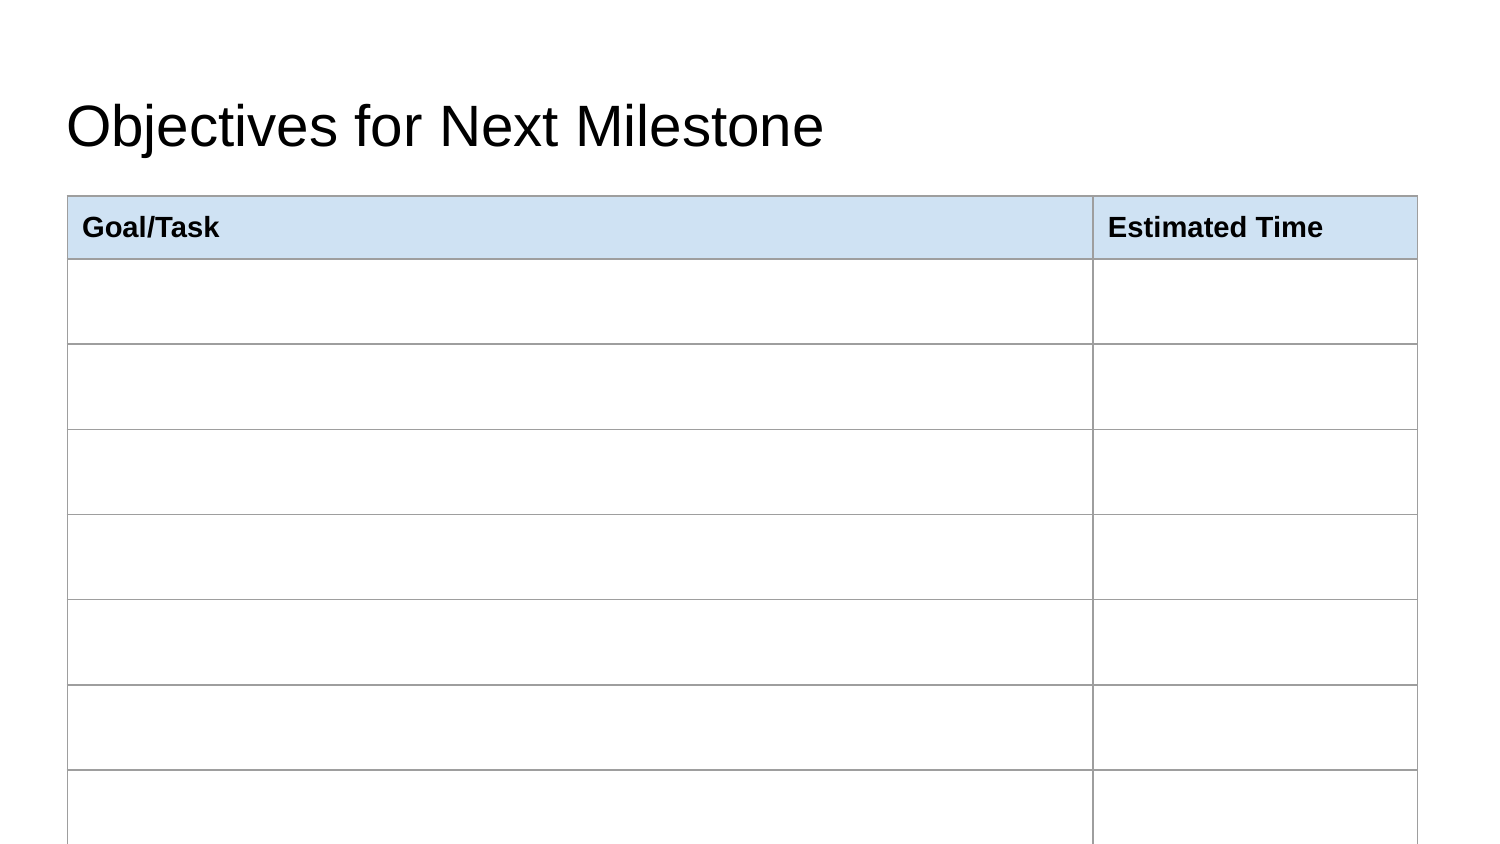

# Objectives for Next Milestone
| Goal/Task | Estimated Time |
| --- | --- |
| | |
| | |
| | |
| | |
| | |
| | |
| | |
| | |